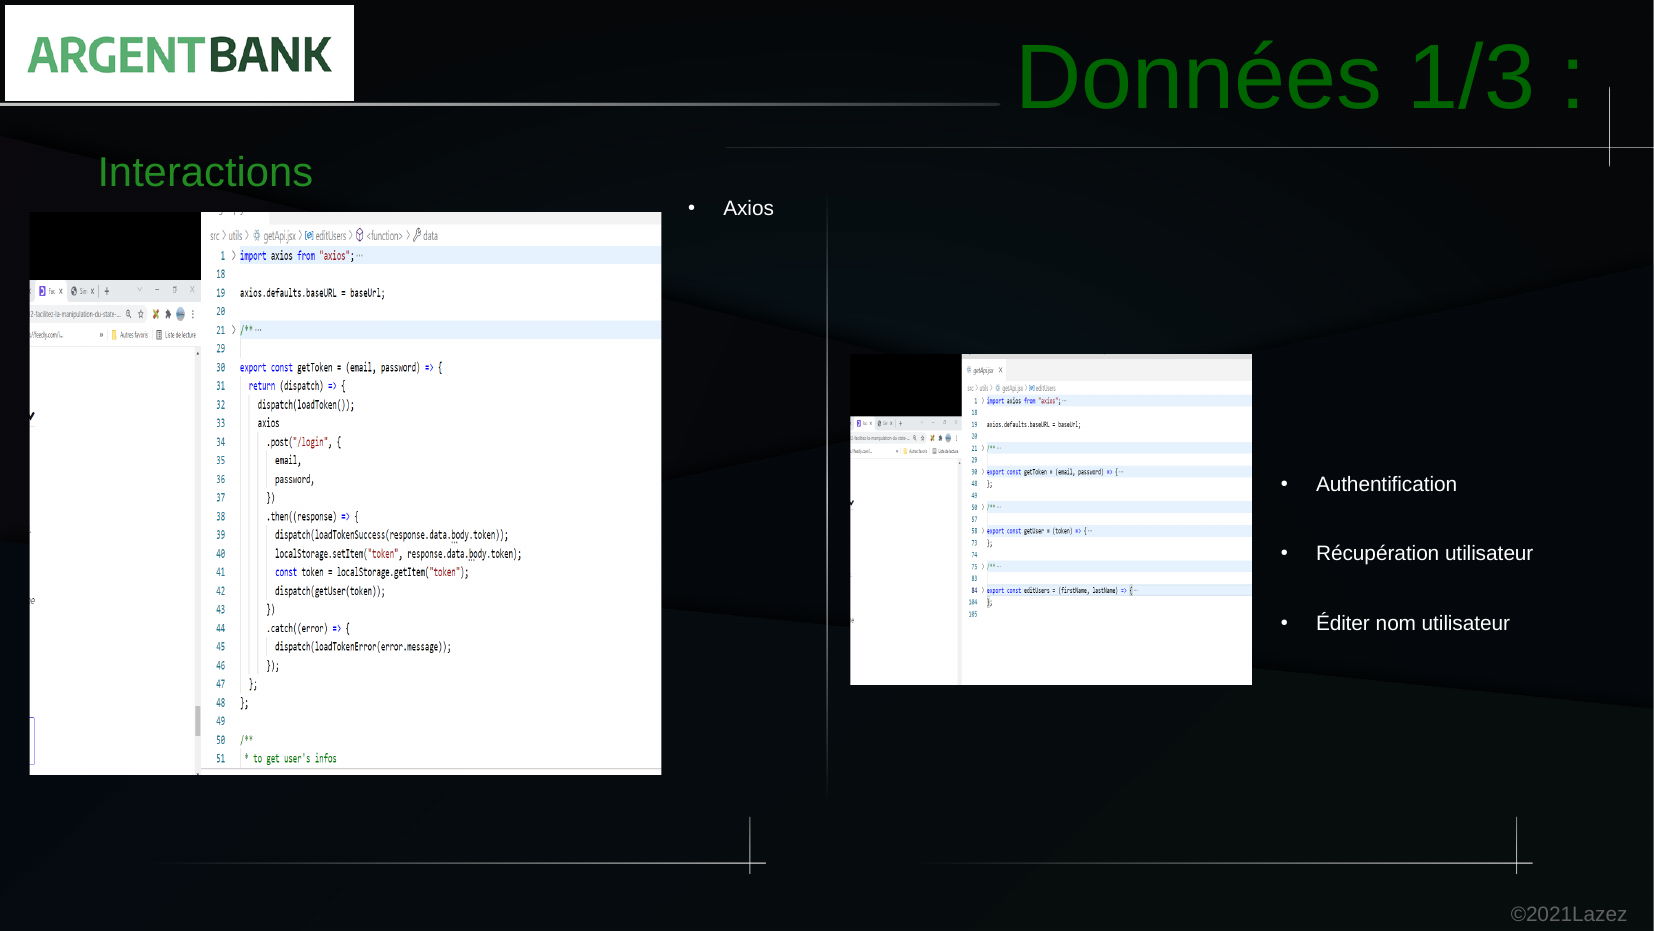

# Données 1/3 :
Interactions
Axios
Authentification
Récupération utilisateur
Éditer nom utilisateur
©2021Lazez